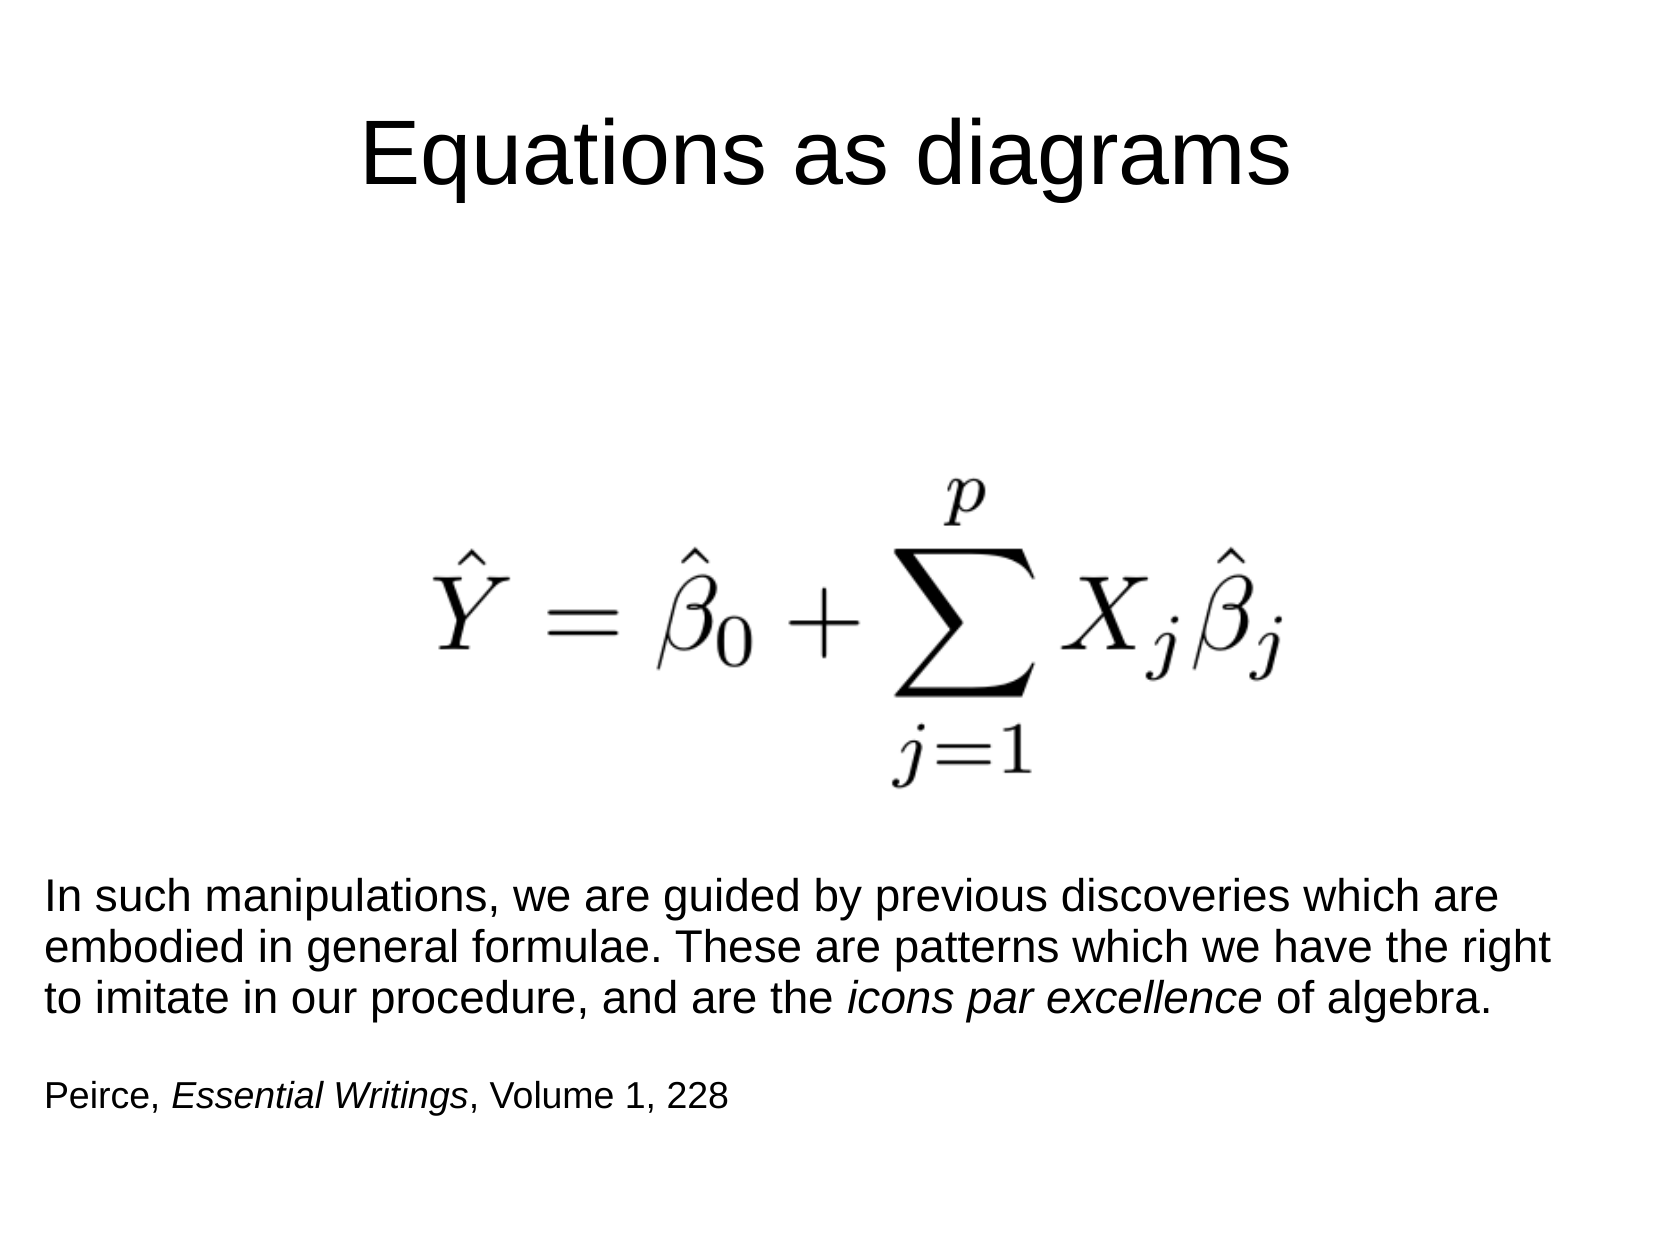

# Equations as diagrams
In such manipulations, we are guided by previous discoveries which are embodied in general formulae. These are patterns which we have the right to imitate in our procedure, and are the icons par excellence of algebra.
Peirce, Essential Writings, Volume 1, 228